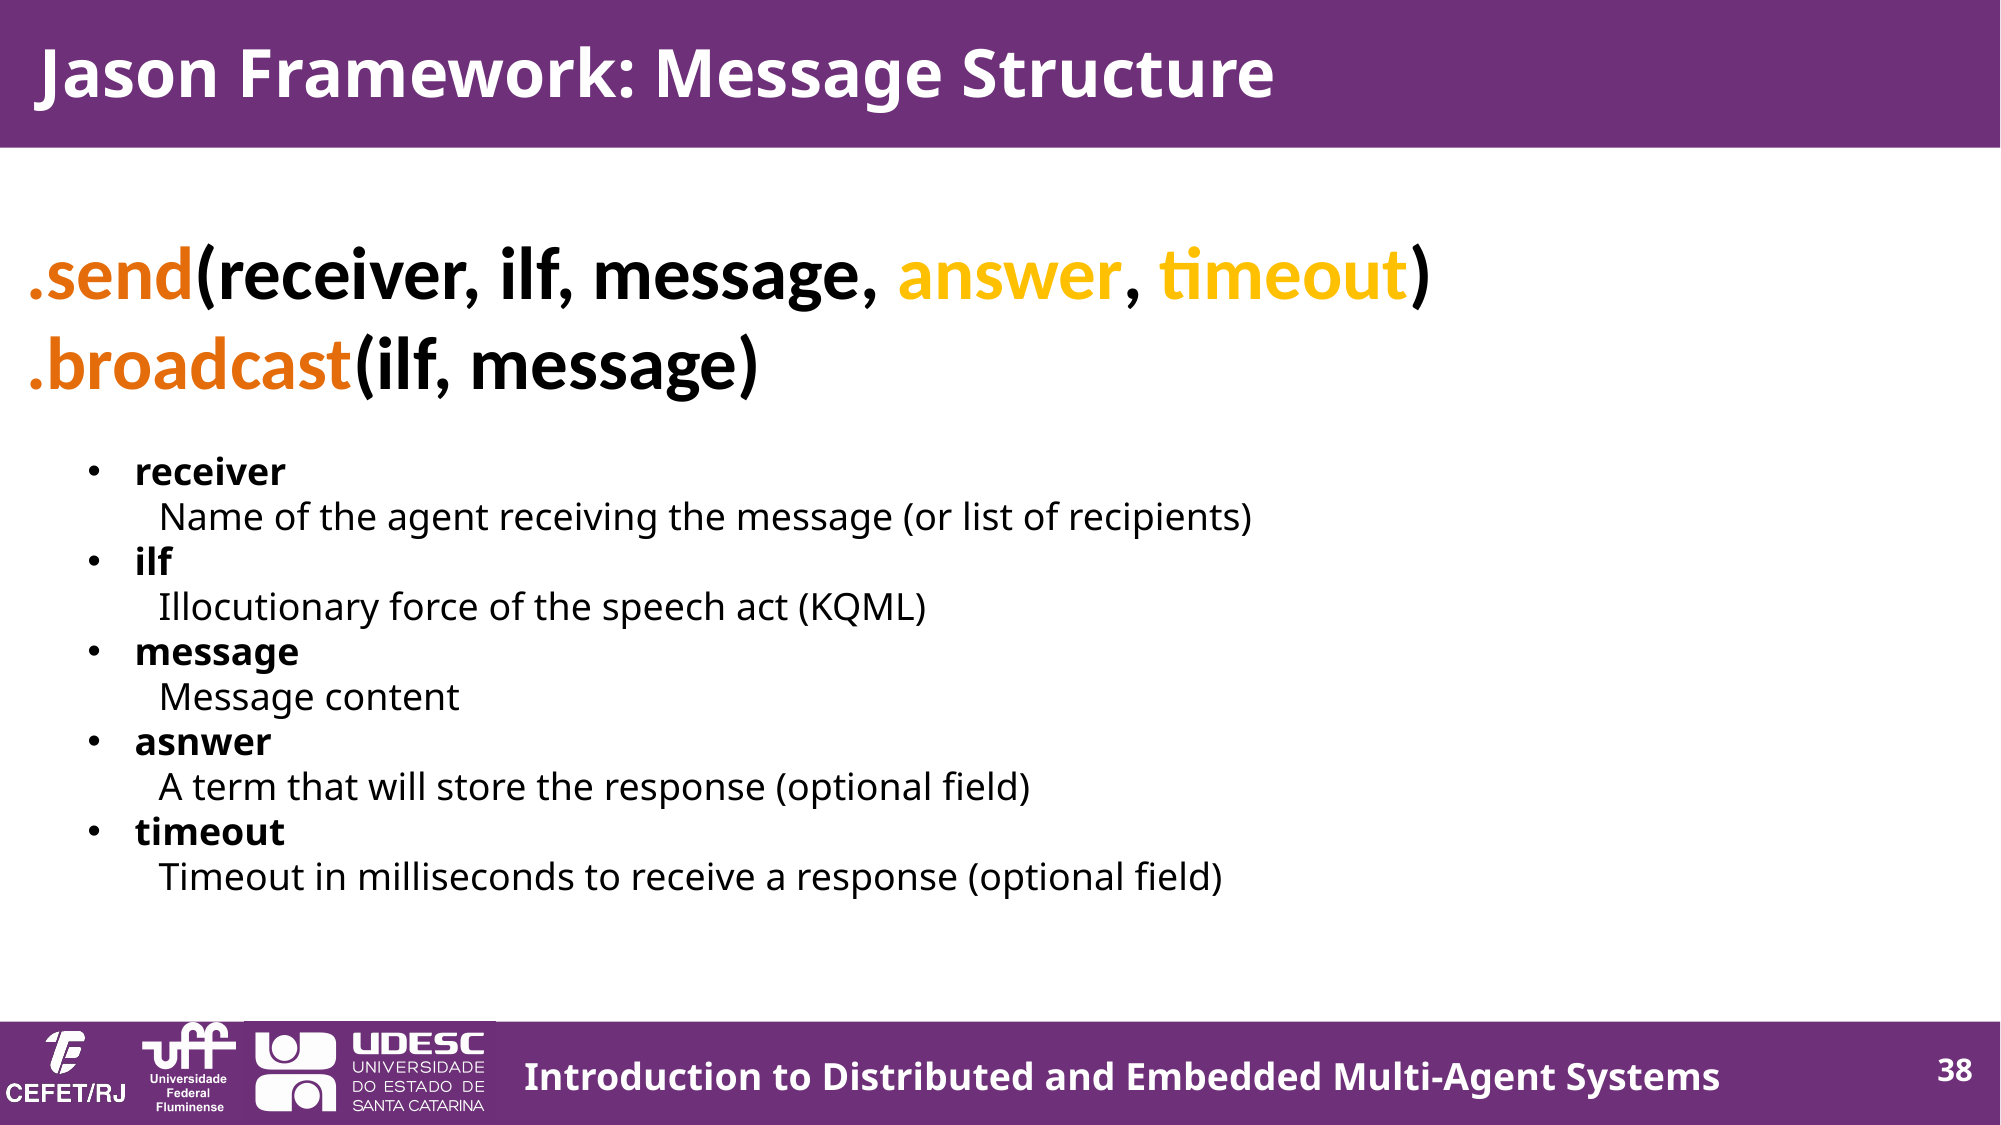

Jason Framework: Message Structure
.send(receiver, ilf, message, answer, timeout)
.broadcast(ilf, message)
receiver
Name of the agent receiving the message (or list of recipients)
ilf
Illocutionary force of the speech act (KQML)
message
Message content
asnwer
A term that will store the response (optional field)
timeout
Timeout in milliseconds to receive a response (optional field)